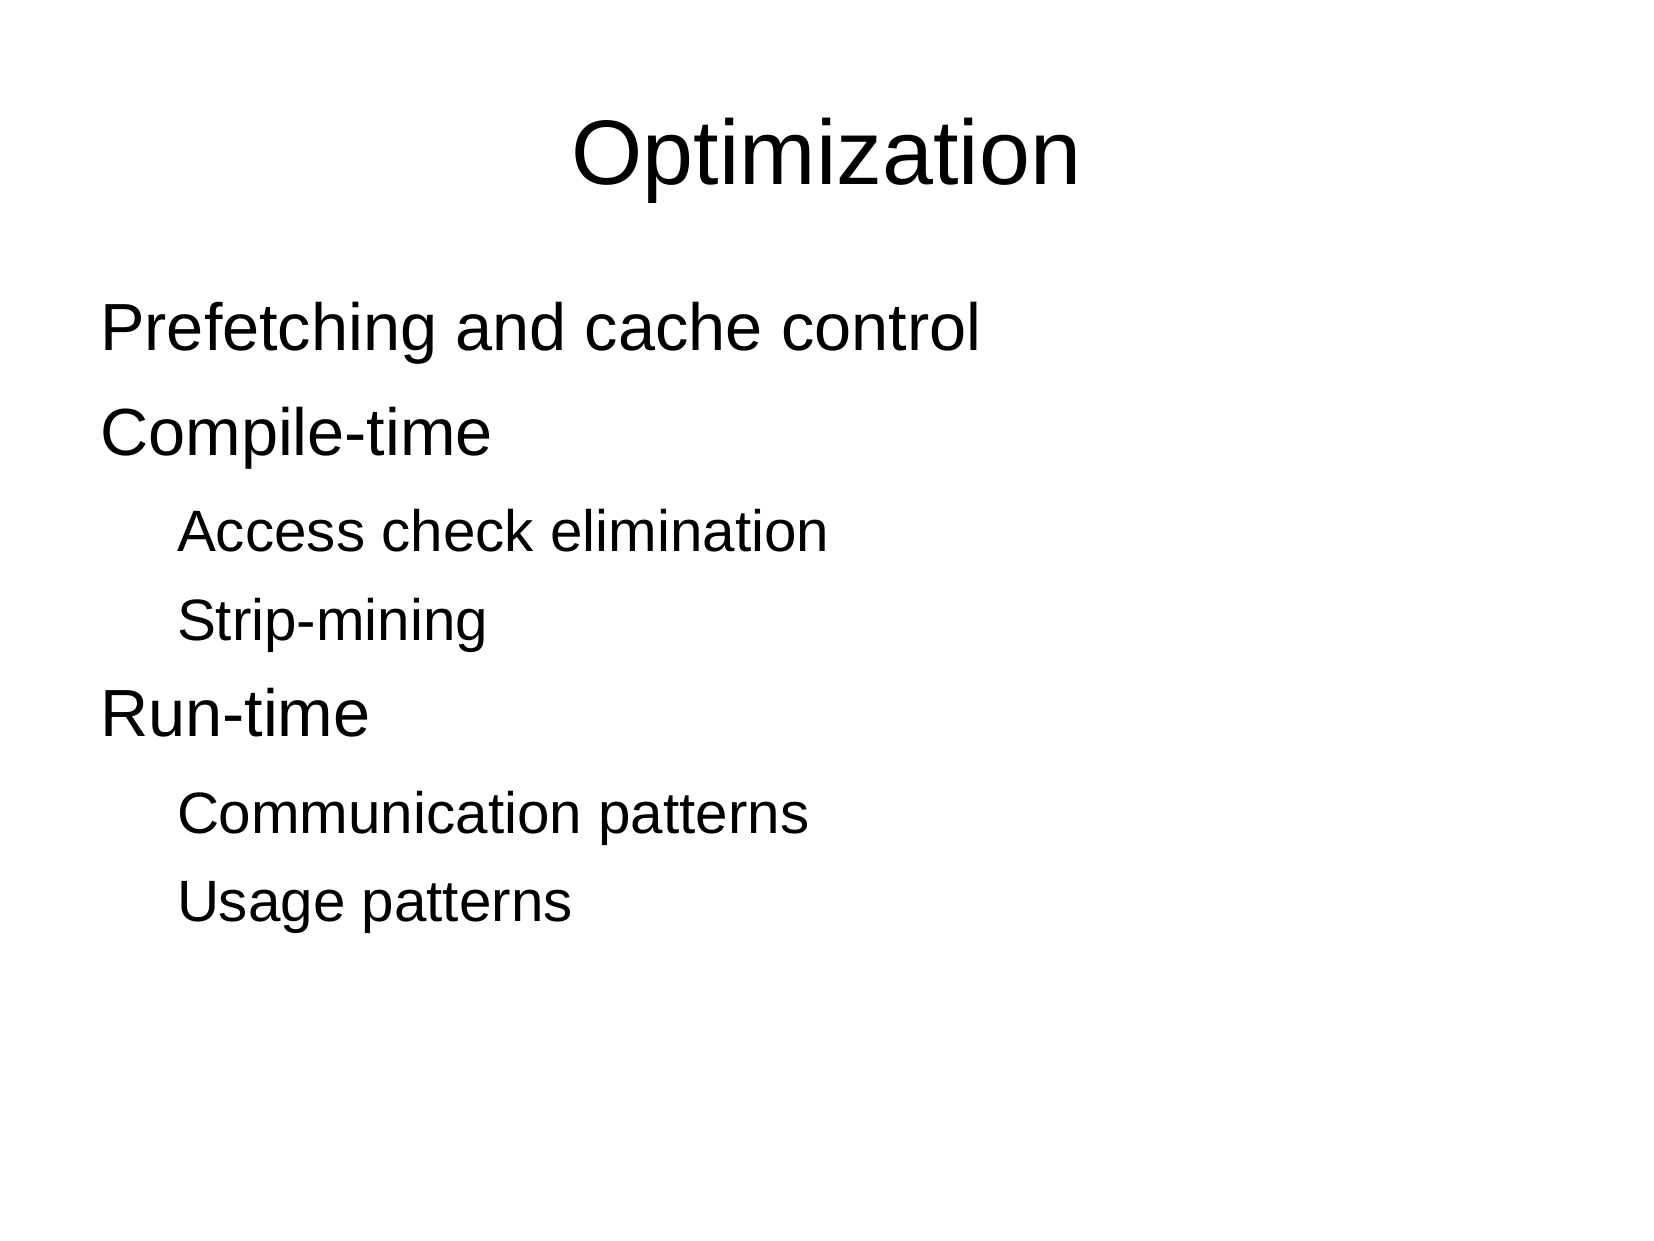

# Optimization
Prefetching and cache control
Compile-time
Access check elimination
Strip-mining
Run-time
Communication patterns
Usage patterns